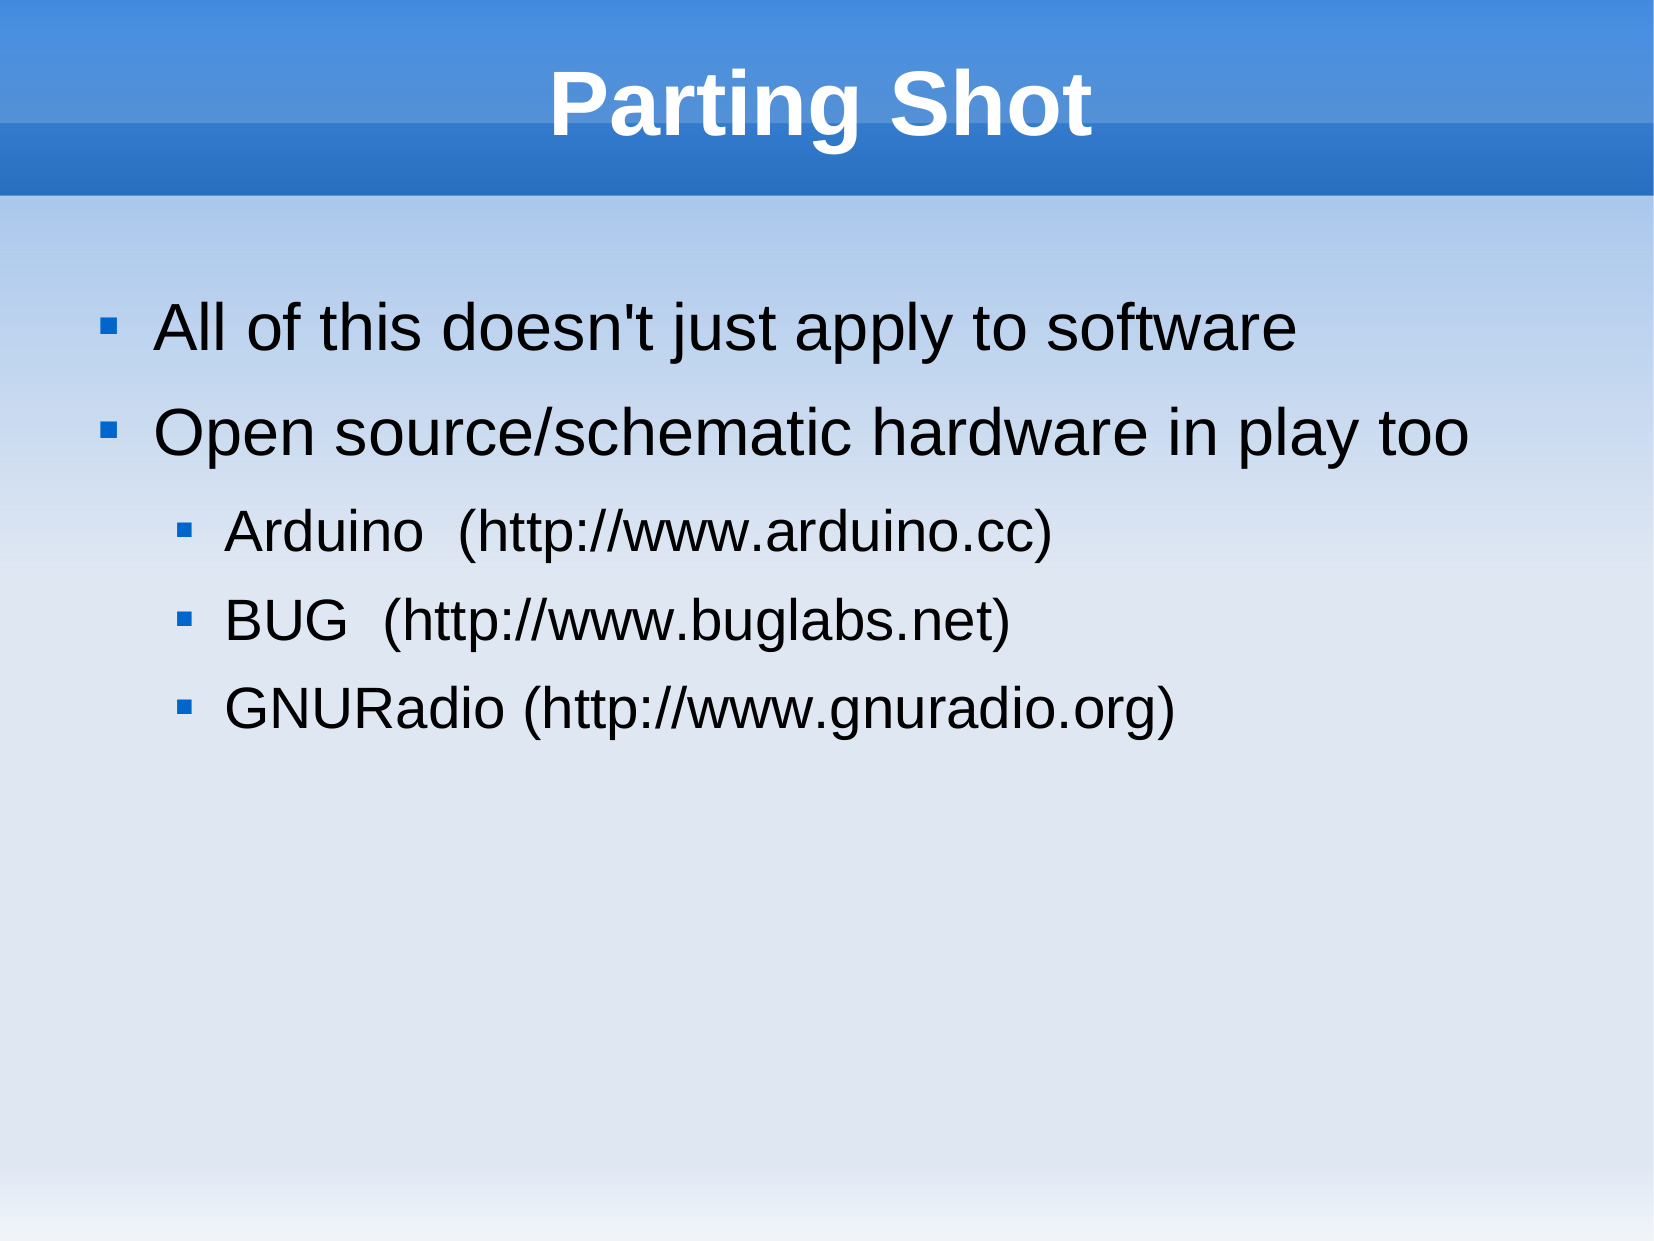

# Parting Shot
All of this doesn't just apply to software
Open source/schematic hardware in play too
Arduino (http://www.arduino.cc)
BUG (http://www.buglabs.net)
GNURadio (http://www.gnuradio.org)